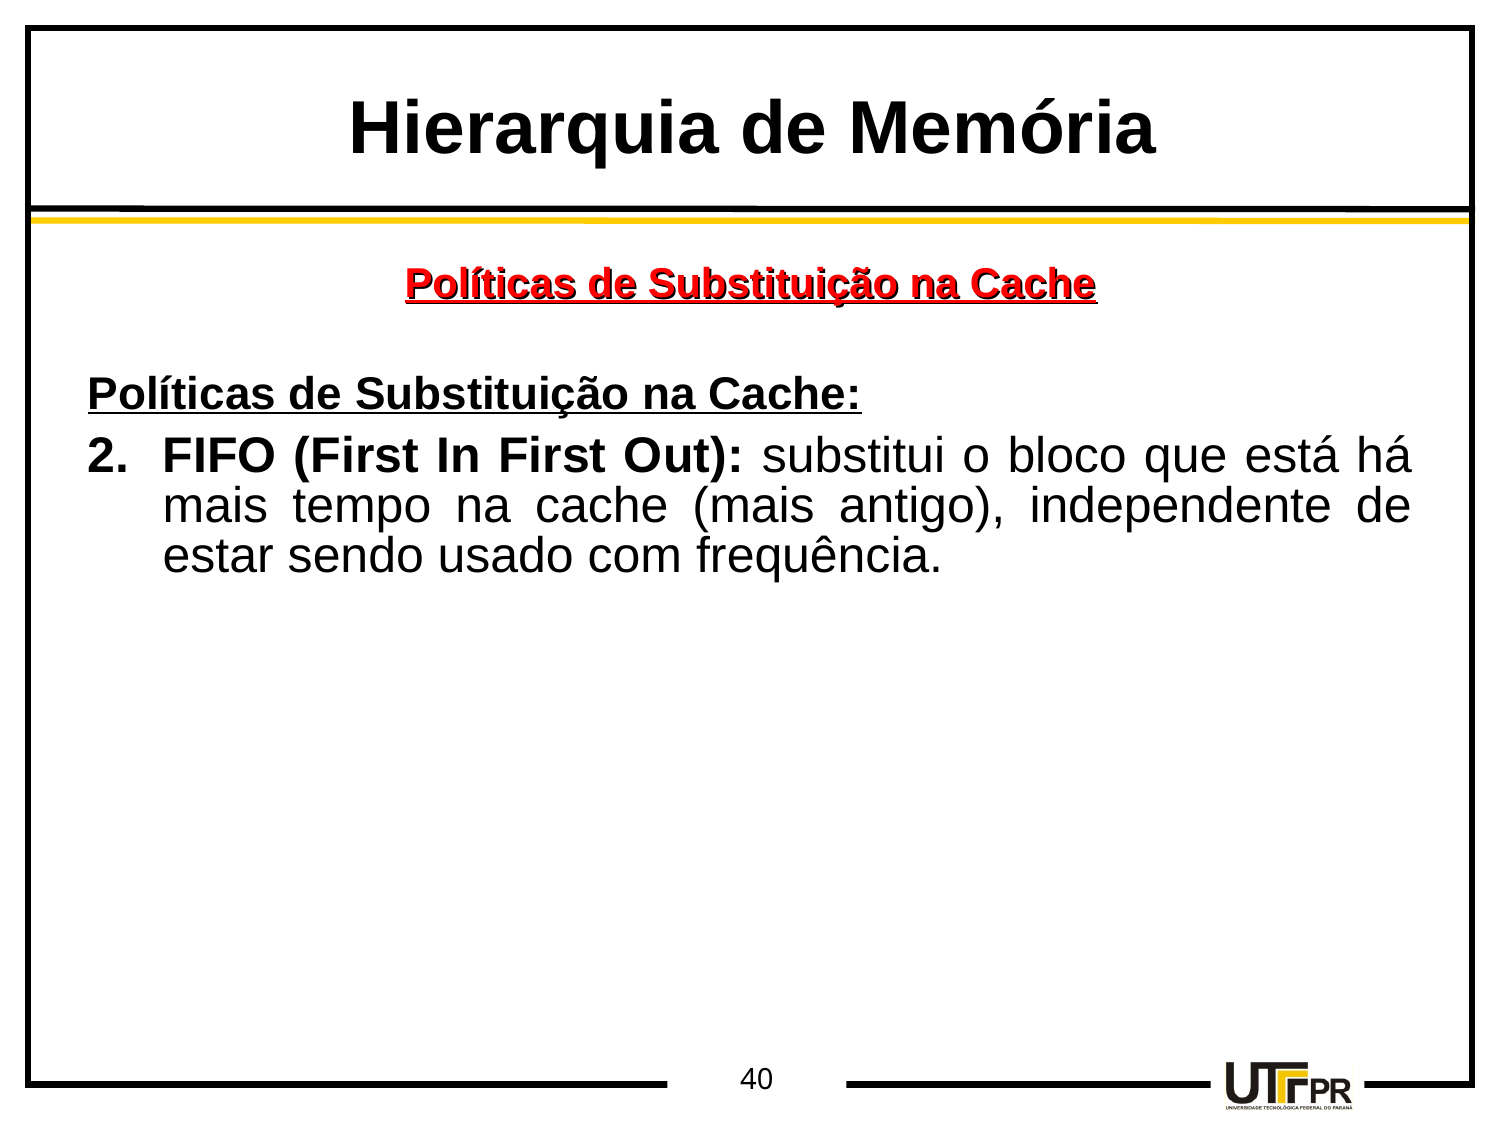

Hierarquia de Memória
# Políticas de Substituição na Cache
Políticas de Substituição na Cache:
FIFO (First In First Out): substitui o bloco que está há mais tempo na cache (mais antigo), independente de estar sendo usado com frequência.